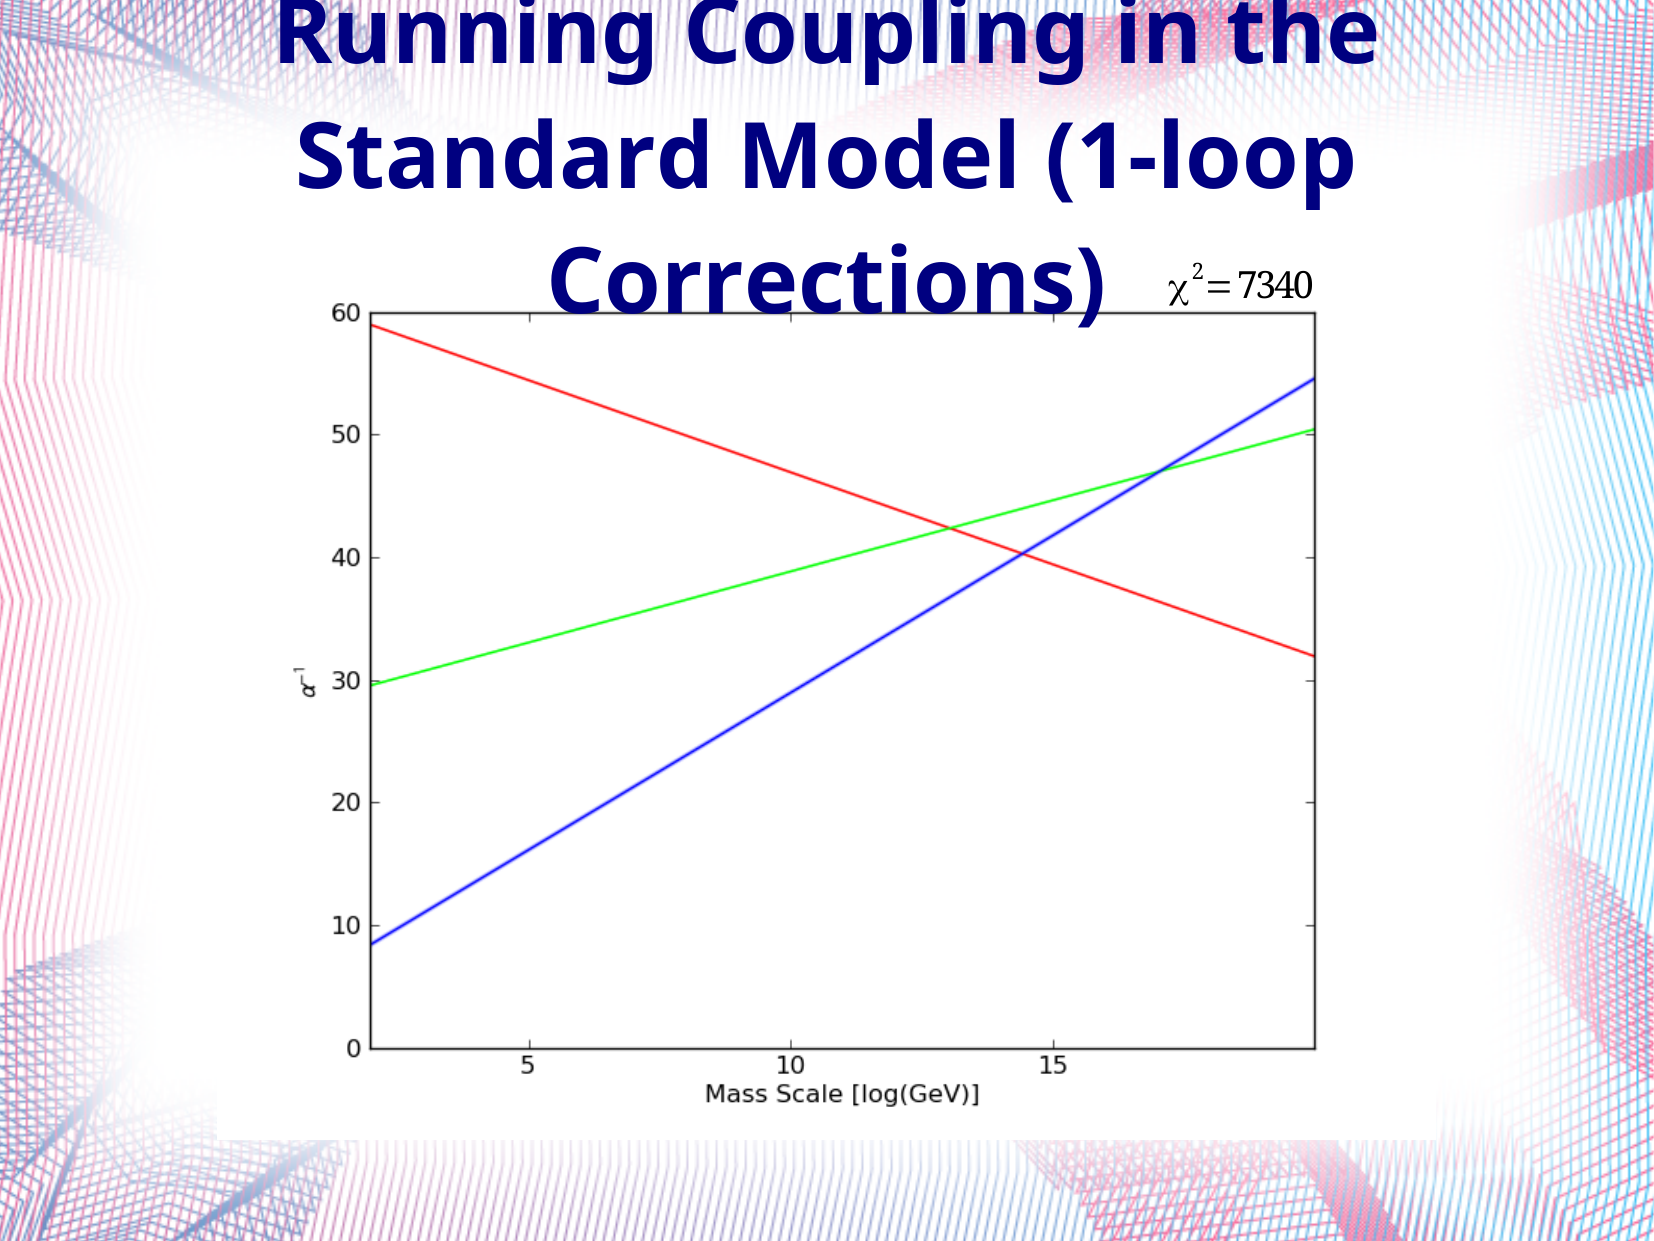

# Running Coupling in the Standard Model (1-loop Corrections)